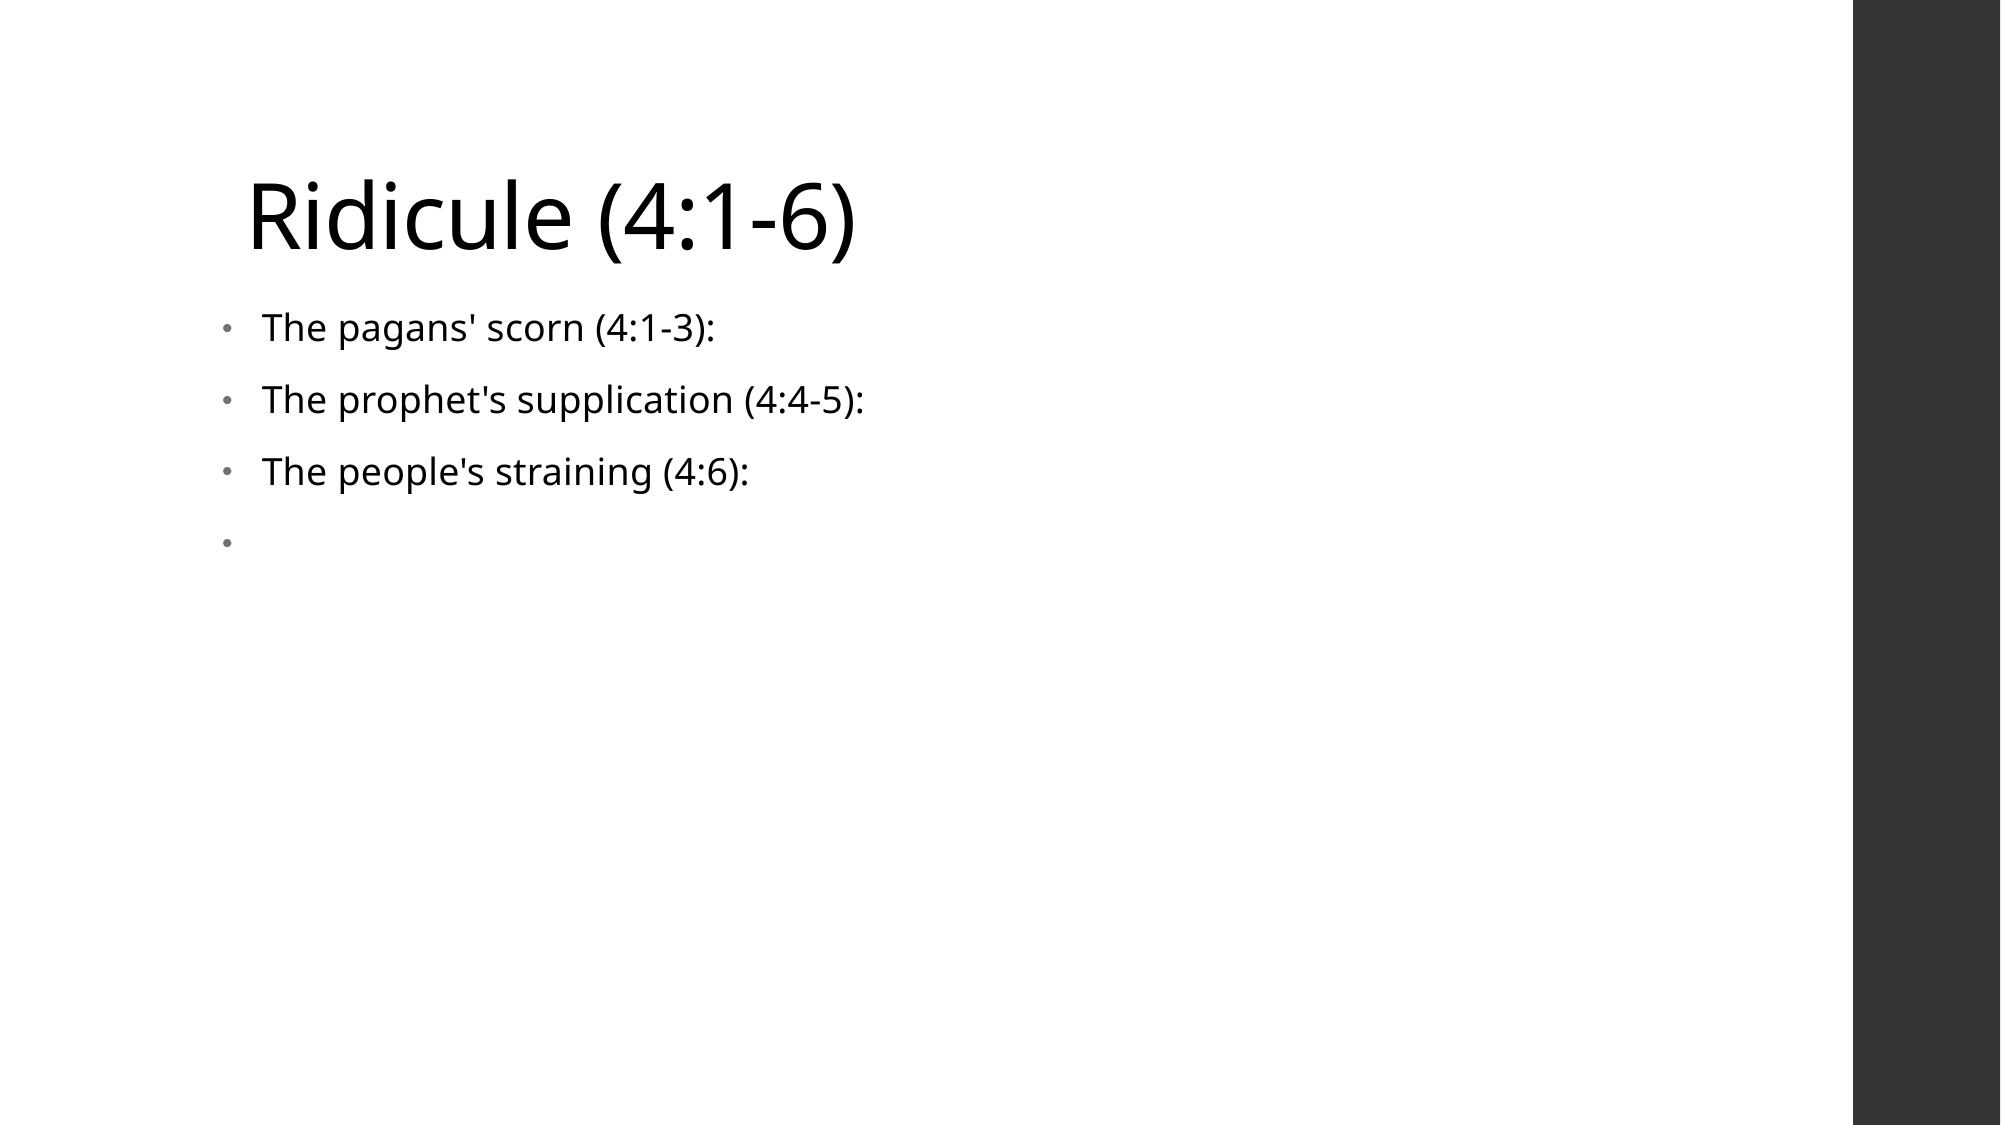

# Ridicule (4:1-6)
 The pagans' scorn (4:1-3):
 The prophet's supplication (4:4-5):
 The people's straining (4:6):